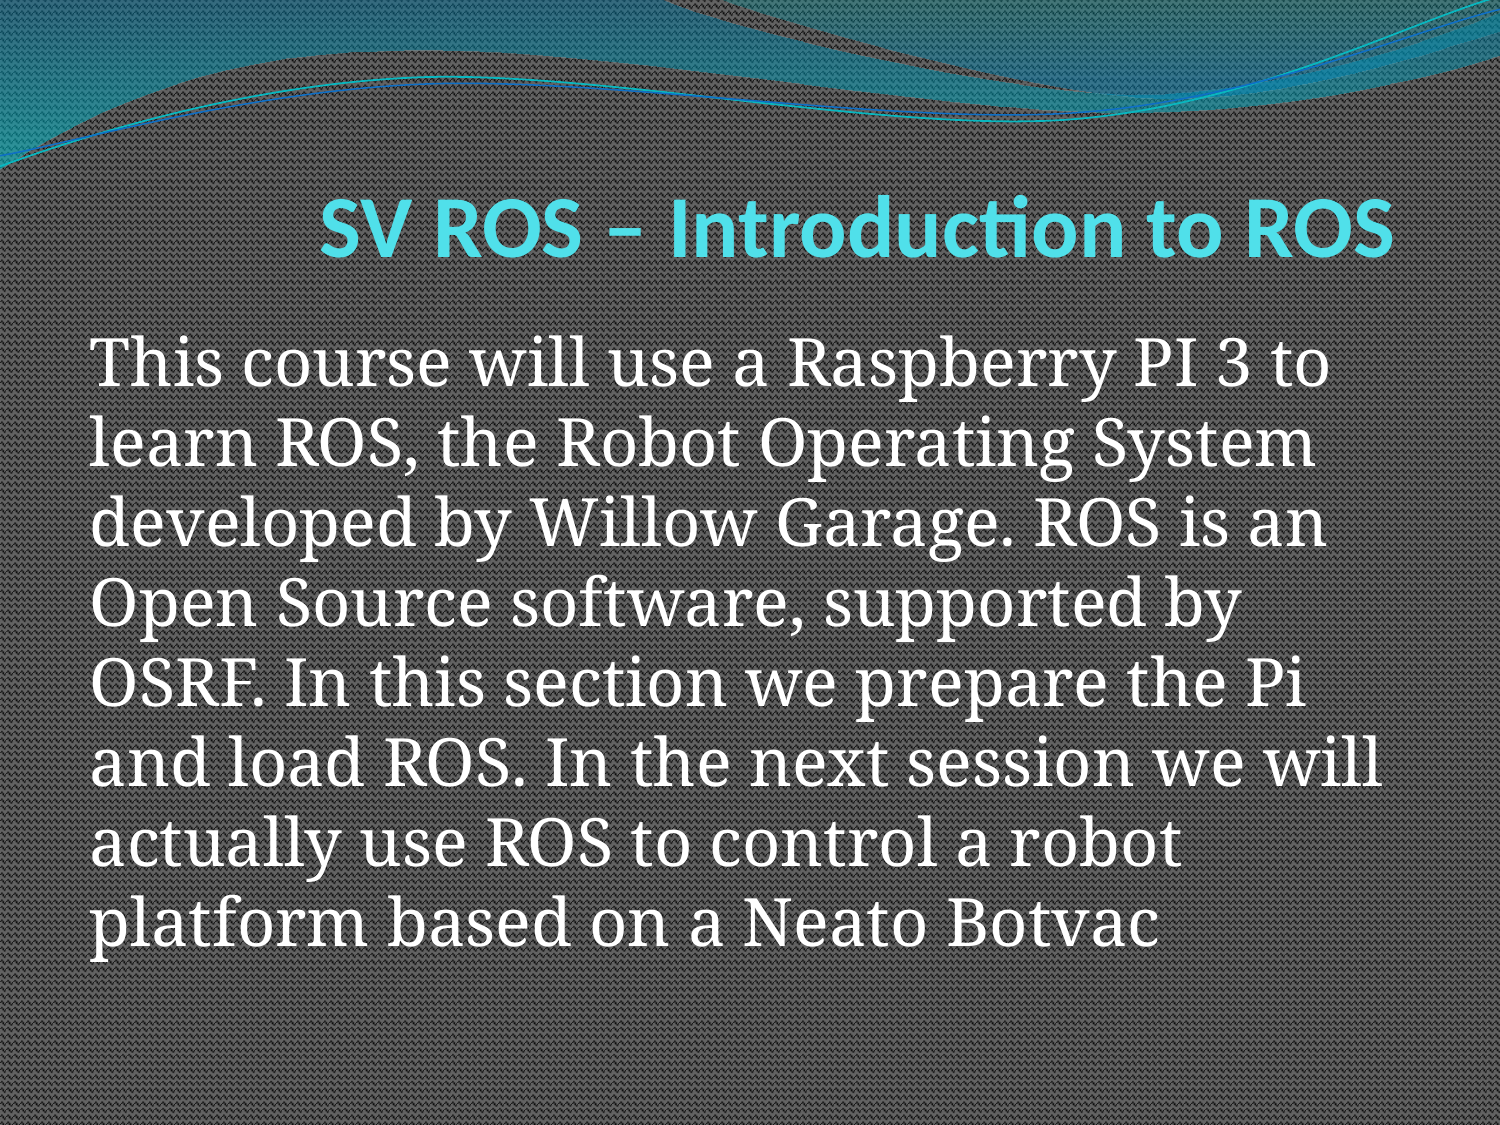

# SV ROS – Introduction to ROS
This course will use a Raspberry PI 3 to learn ROS, the Robot Operating System developed by Willow Garage. ROS is an Open Source software, supported by OSRF. In this section we prepare the Pi and load ROS. In the next session we will actually use ROS to control a robot platform based on a Neato Botvac